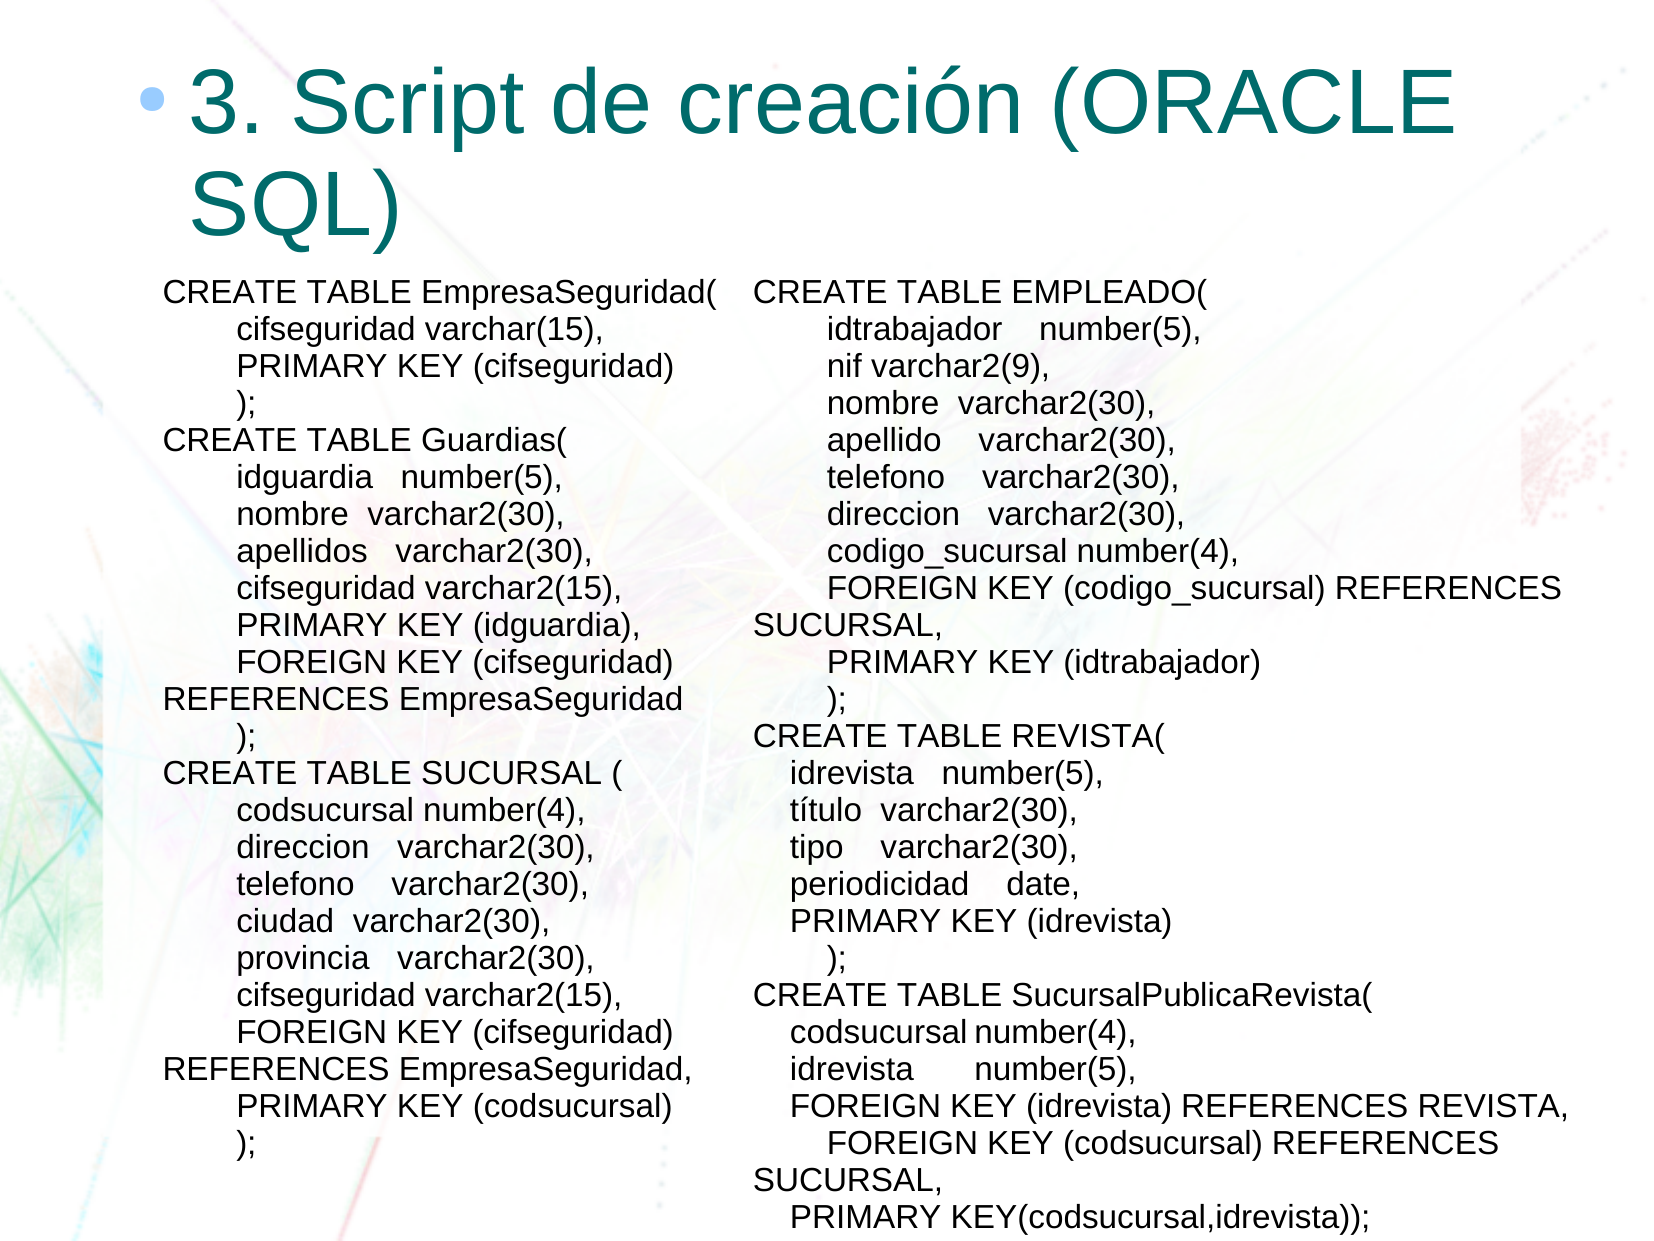

# 3. Script de creación (ORACLE SQL)
CREATE TABLE EmpresaSeguridad(
	cifseguridad varchar(15),
	PRIMARY KEY (cifseguridad)
	);
CREATE TABLE Guardias(
	idguardia number(5),
	nombre varchar2(30),
	apellidos varchar2(30),
	cifseguridad varchar2(15),
	PRIMARY KEY (idguardia),
	FOREIGN KEY (cifseguridad) REFERENCES EmpresaSeguridad
	);
CREATE TABLE SUCURSAL (
	codsucursal number(4),
	direccion varchar2(30),
	telefono varchar2(30),
	ciudad varchar2(30),
	provincia varchar2(30),
	cifseguridad varchar2(15),
	FOREIGN KEY (cifseguridad) REFERENCES EmpresaSeguridad,
	PRIMARY KEY (codsucursal)
	);
CREATE TABLE EMPLEADO(
	idtrabajador number(5),
	nif varchar2(9),
	nombre varchar2(30),
	apellido varchar2(30),
	telefono varchar2(30),
	direccion varchar2(30),
	codigo_sucursal number(4),
	FOREIGN KEY (codigo_sucursal) REFERENCES SUCURSAL,
	PRIMARY KEY (idtrabajador)
	);
CREATE TABLE REVISTA(
 idrevista number(5),
 título varchar2(30),
 tipo varchar2(30),
 periodicidad date,
 PRIMARY KEY (idrevista)
	);
CREATE TABLE SucursalPublicaRevista(
 codsucursal	number(4),
 idrevista	number(5),
 FOREIGN KEY (idrevista) REFERENCES REVISTA,
	FOREIGN KEY (codsucursal) REFERENCES SUCURSAL,
 PRIMARY KEY(codsucursal,idrevista));